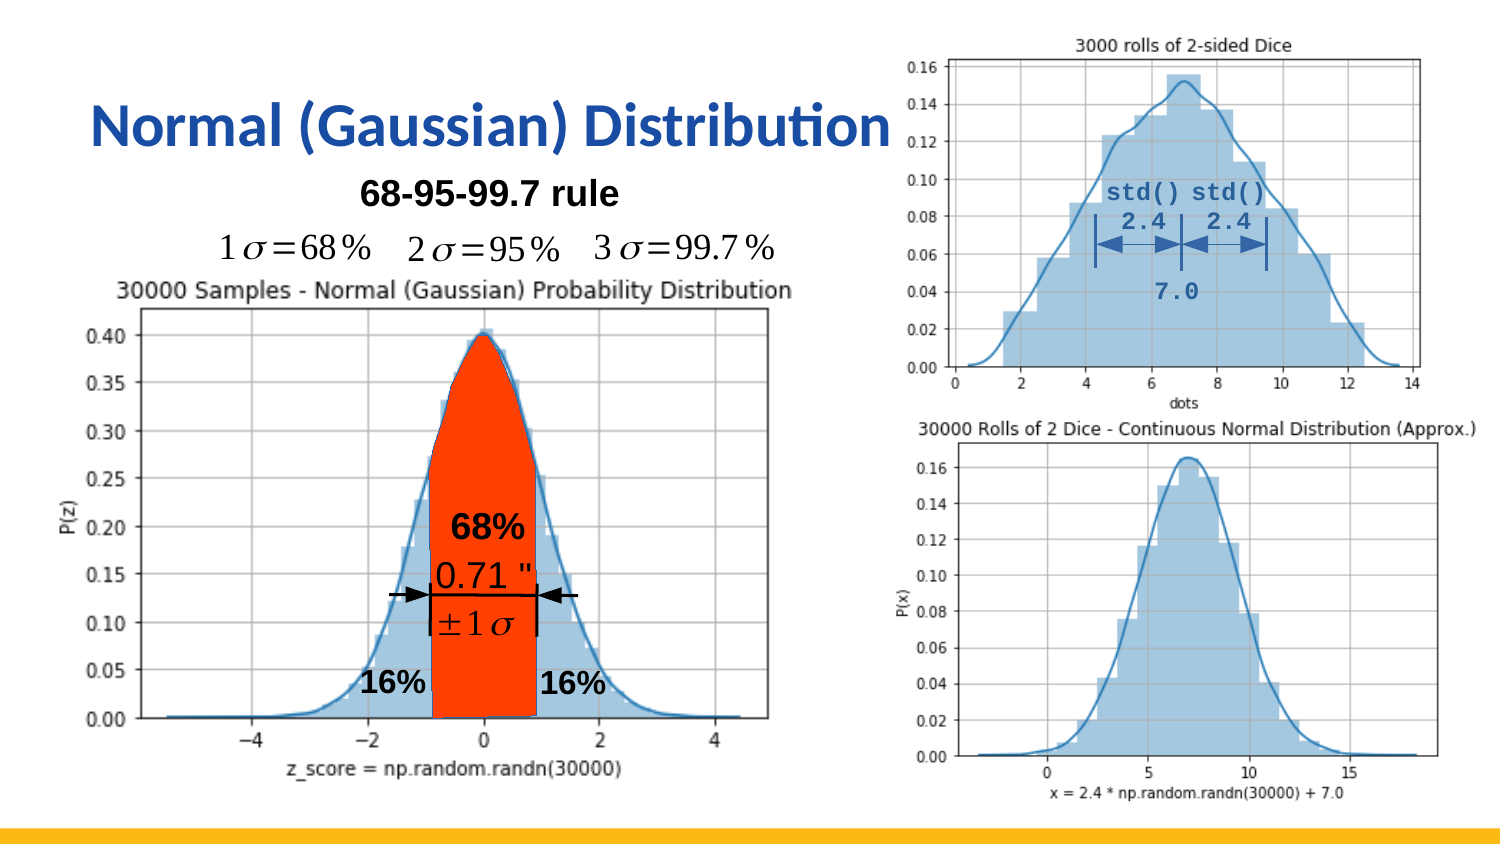

# Normal (Gaussian) Distribution
68-95-99.7 rule
std()
2.4
std()
2.4
7.0
 68%
16%
16%